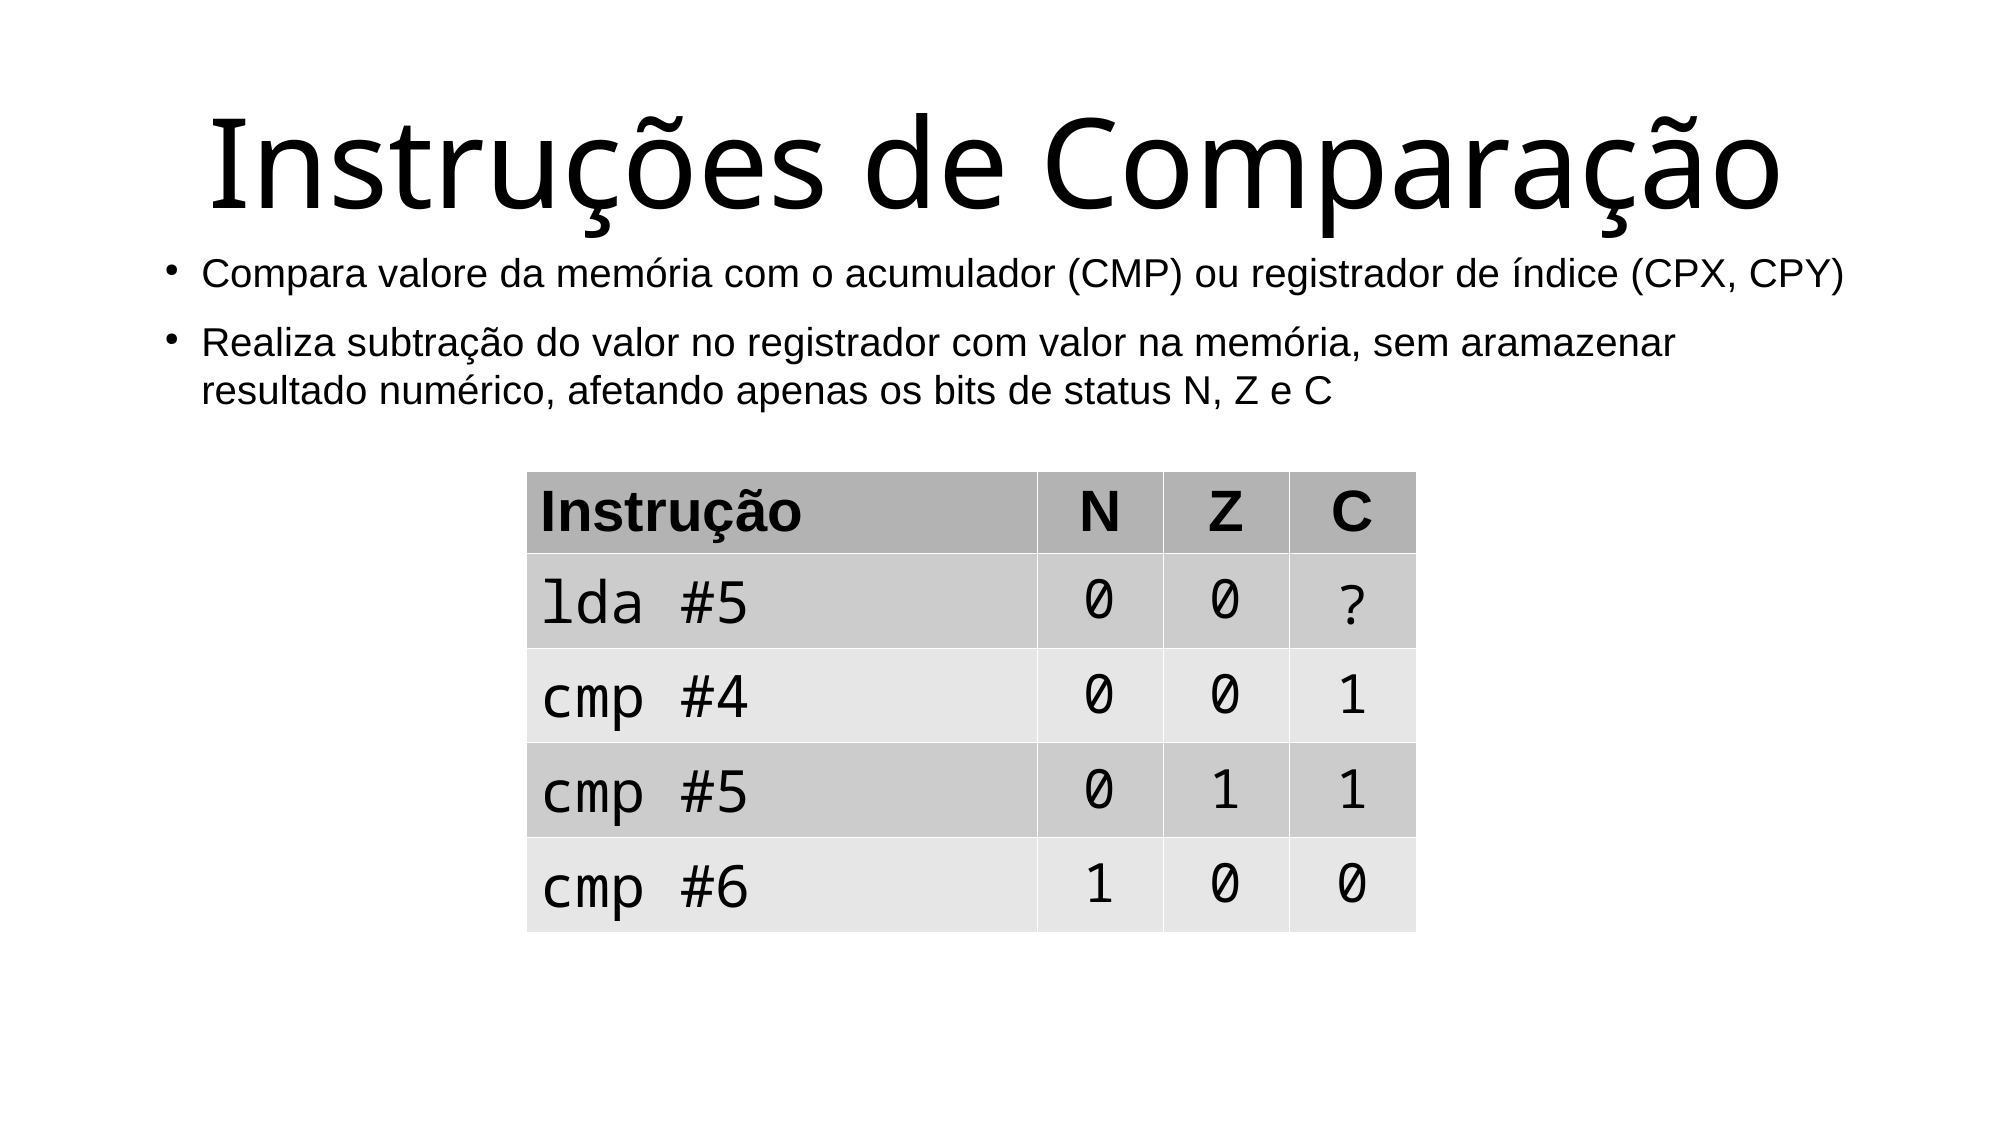

Instruções de Comparação
# Compara valore da memória com o acumulador (CMP) ou registrador de índice (CPX, CPY)
Realiza subtração do valor no registrador com valor na memória, sem aramazenar resultado numérico, afetando apenas os bits de status N, Z e C
| Instrução | N | Z | C |
| --- | --- | --- | --- |
| lda #5 | 0 | 0 | ? |
| cmp #4 | 0 | 0 | 1 |
| cmp #5 | 0 | 1 | 1 |
| cmp #6 | 1 | 0 | 0 |